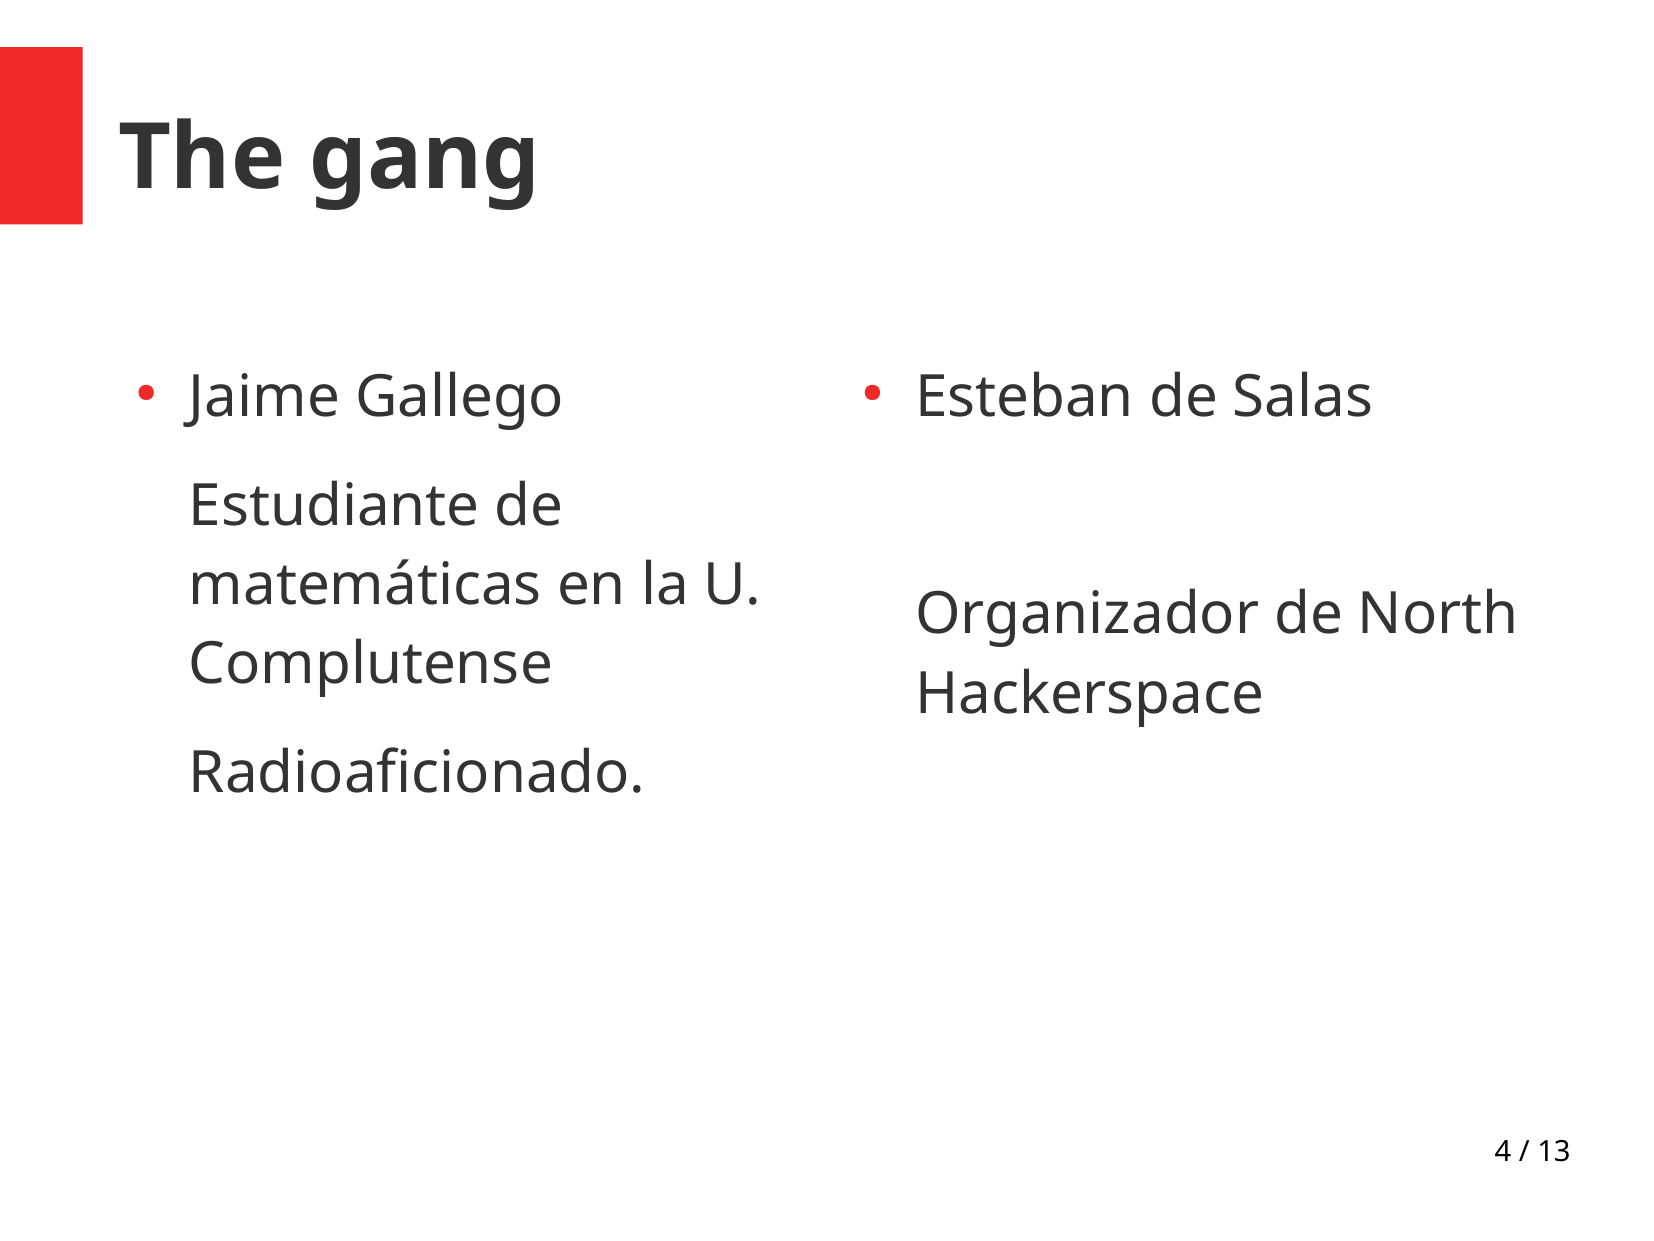

# The gang
Jaime Gallego
Estudiante de matemáticas en la U. Complutense
Radioaficionado.
Esteban de Salas
Organizador de North Hackerspace
4